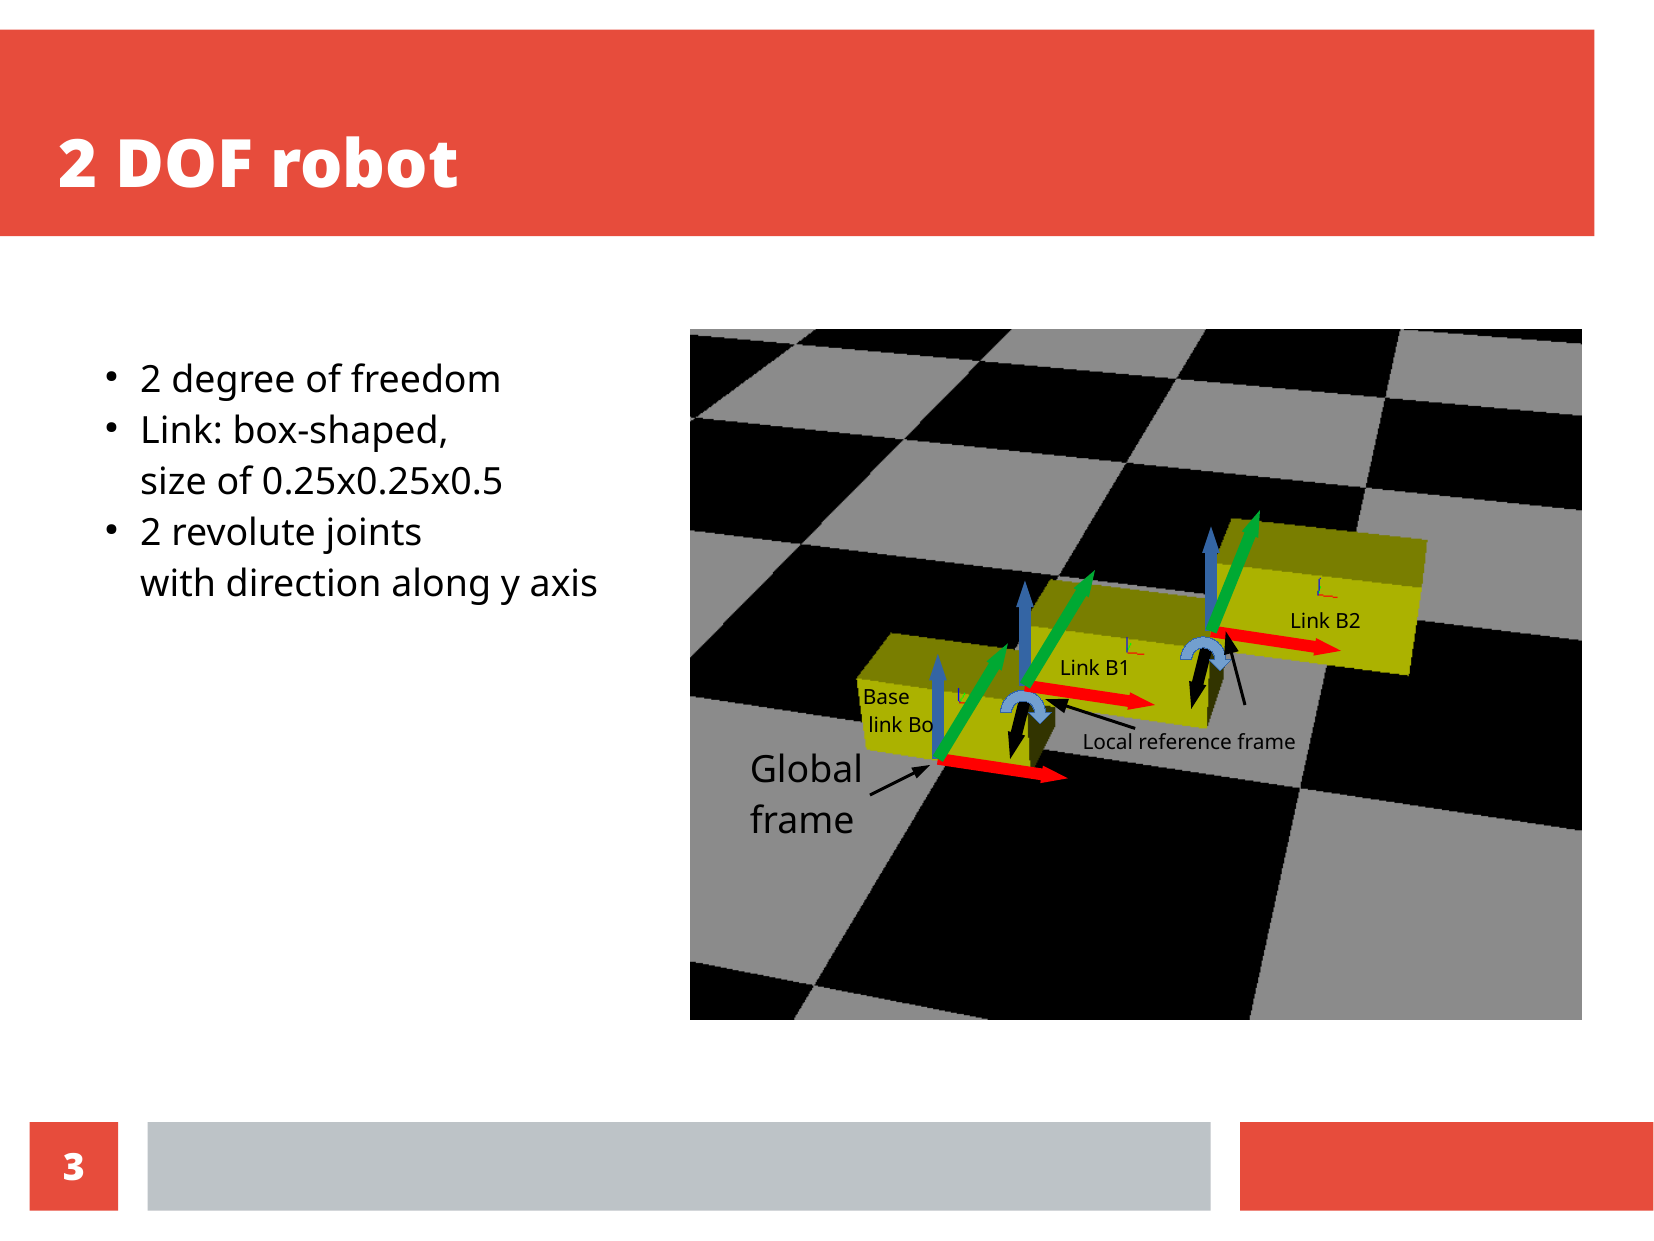

# 2 DOF robot
2 degree of freedom
Link: box-shaped,
size of 0.25x0.25x0.5
2 revolute joints
with direction along y axis
Link B2
Link B1
Base
 link Bo
Local reference frame
Global frame
3